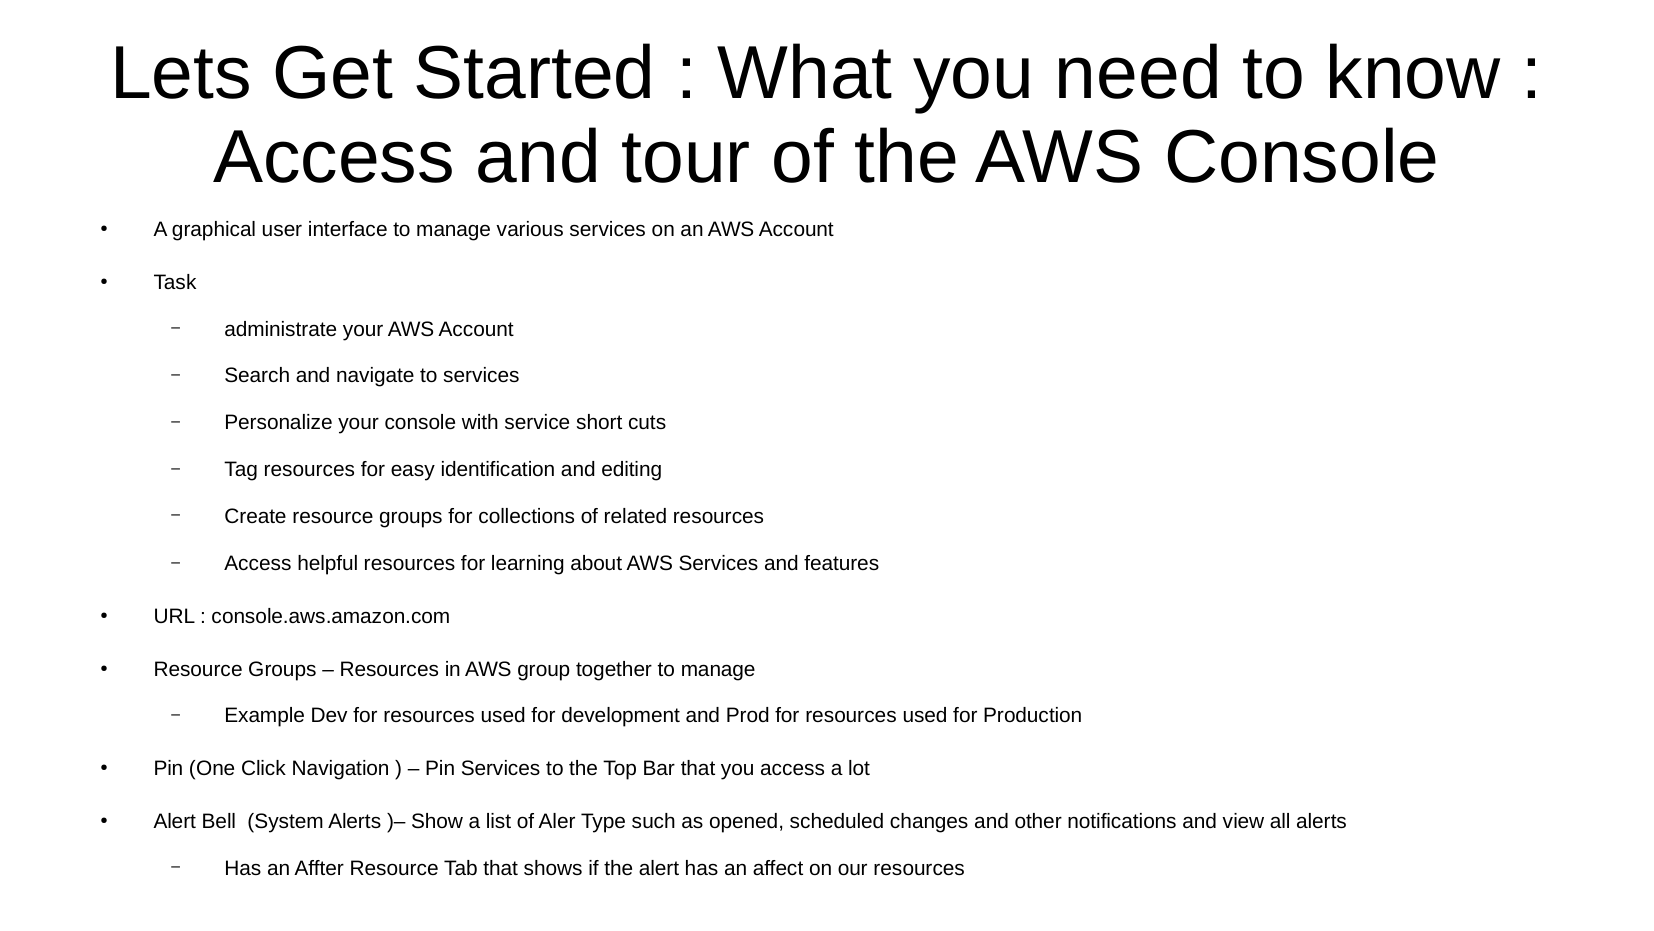

# Lets Get Started : What you need to know : Access and tour of the AWS Console
A graphical user interface to manage various services on an AWS Account
Task
administrate your AWS Account
Search and navigate to services
Personalize your console with service short cuts
Tag resources for easy identification and editing
Create resource groups for collections of related resources
Access helpful resources for learning about AWS Services and features
URL : console.aws.amazon.com
Resource Groups – Resources in AWS group together to manage
Example Dev for resources used for development and Prod for resources used for Production
Pin (One Click Navigation ) – Pin Services to the Top Bar that you access a lot
Alert Bell (System Alerts )– Show a list of Aler Type such as opened, scheduled changes and other notifications and view all alerts
Has an Affter Resource Tab that shows if the alert has an affect on our resources